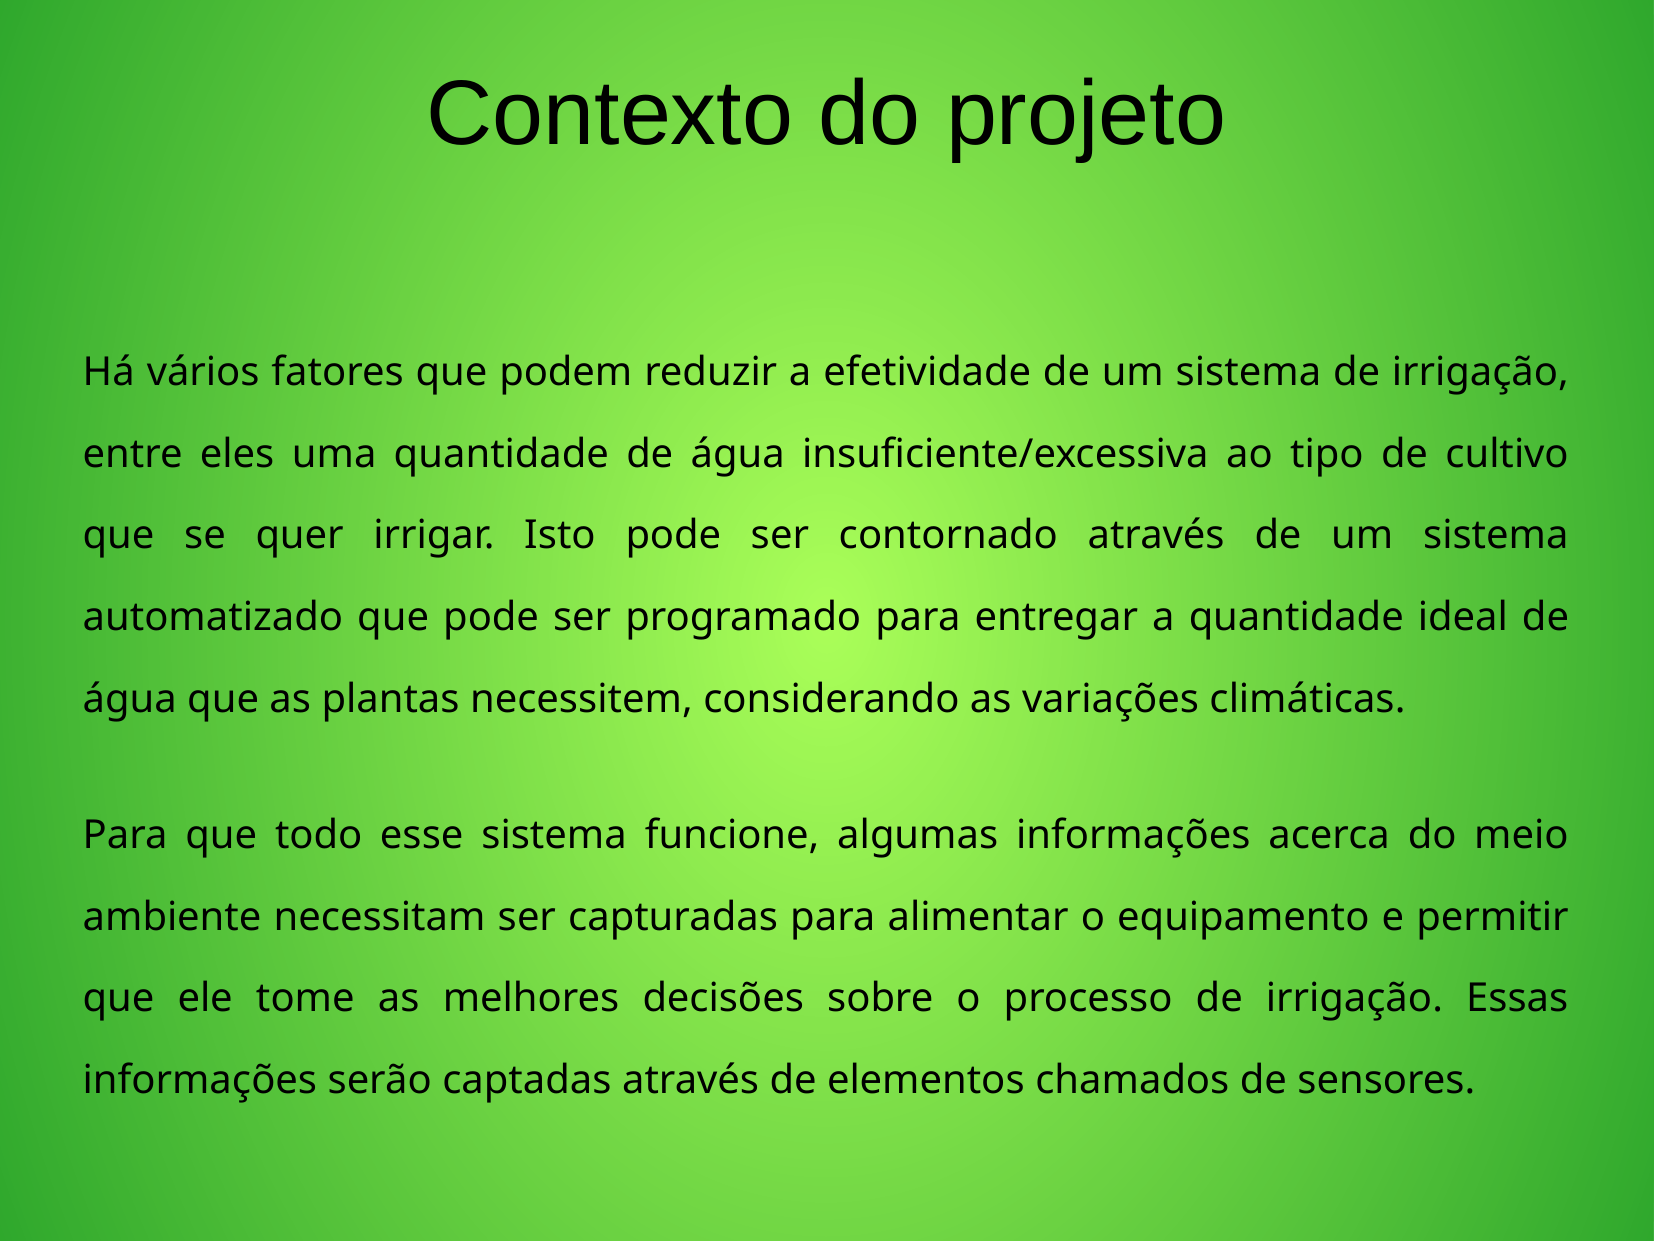

# Contexto do projeto
Há vários fatores que podem reduzir a efetividade de um sistema de irrigação, entre eles uma quantidade de água insuficiente/excessiva ao tipo de cultivo que se quer irrigar. Isto pode ser contornado através de um sistema automatizado que pode ser programado para entregar a quantidade ideal de água que as plantas necessitem, considerando as variações climáticas.
Para que todo esse sistema funcione, algumas informações acerca do meio ambiente necessitam ser capturadas para alimentar o equipamento e permitir que ele tome as melhores decisões sobre o processo de irrigação. Essas informações serão captadas através de elementos chamados de sensores.